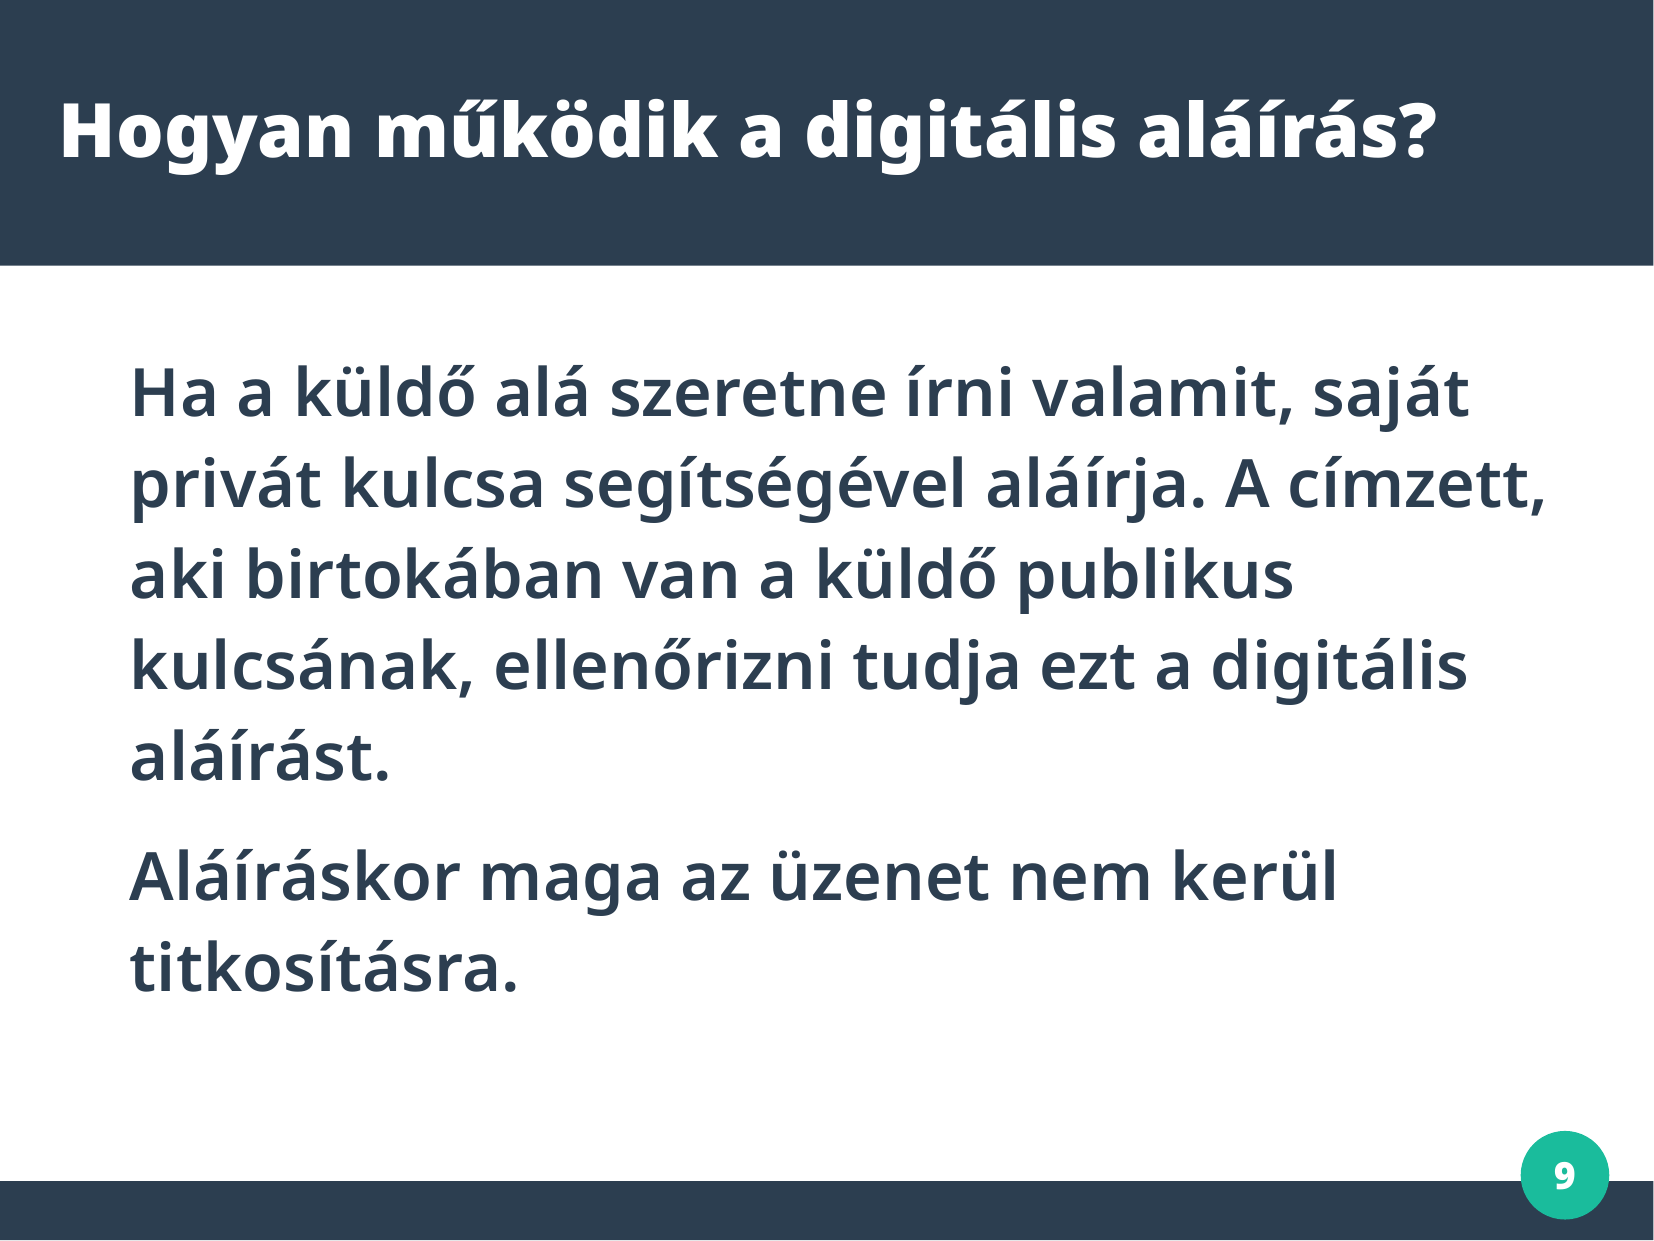

# Hogyan működik a digitális aláírás?
Ha a küldő alá szeretne írni valamit, saját privát kulcsa segítségével aláírja. A címzett, aki birtokában van a küldő publikus kulcsának, ellenőrizni tudja ezt a digitális aláírást.
Aláíráskor maga az üzenet nem kerül titkosításra.
9